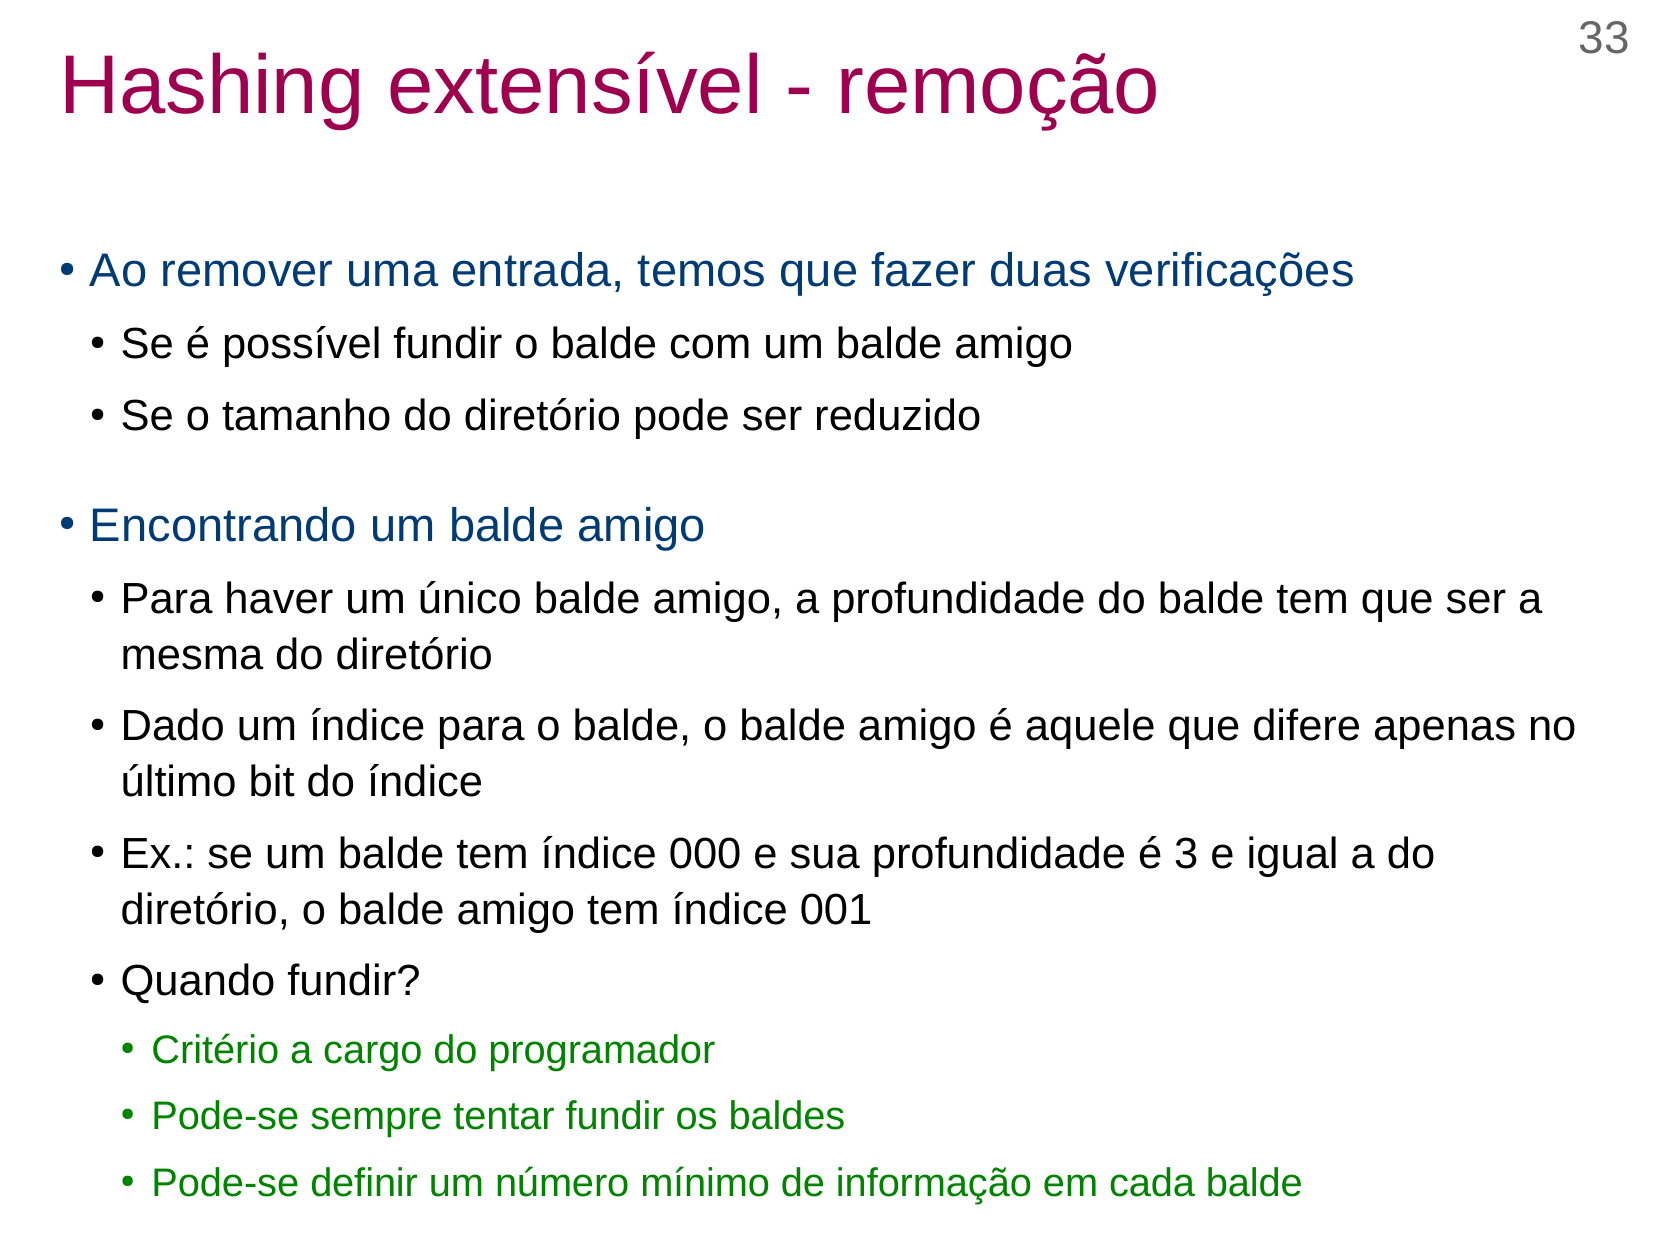

33
# Hashing extensível - remoção
Ao remover uma entrada, temos que fazer duas verificações
Se é possível fundir o balde com um balde amigo
Se o tamanho do diretório pode ser reduzido
Encontrando um balde amigo
Para haver um único balde amigo, a profundidade do balde tem que ser a mesma do diretório
Dado um índice para o balde, o balde amigo é aquele que difere apenas no último bit do índice
Ex.: se um balde tem índice 000 e sua profundidade é 3 e igual a do diretório, o balde amigo tem índice 001
Quando fundir?
Critério a cargo do programador
Pode-se sempre tentar fundir os baldes
Pode-se definir um número mínimo de informação em cada balde